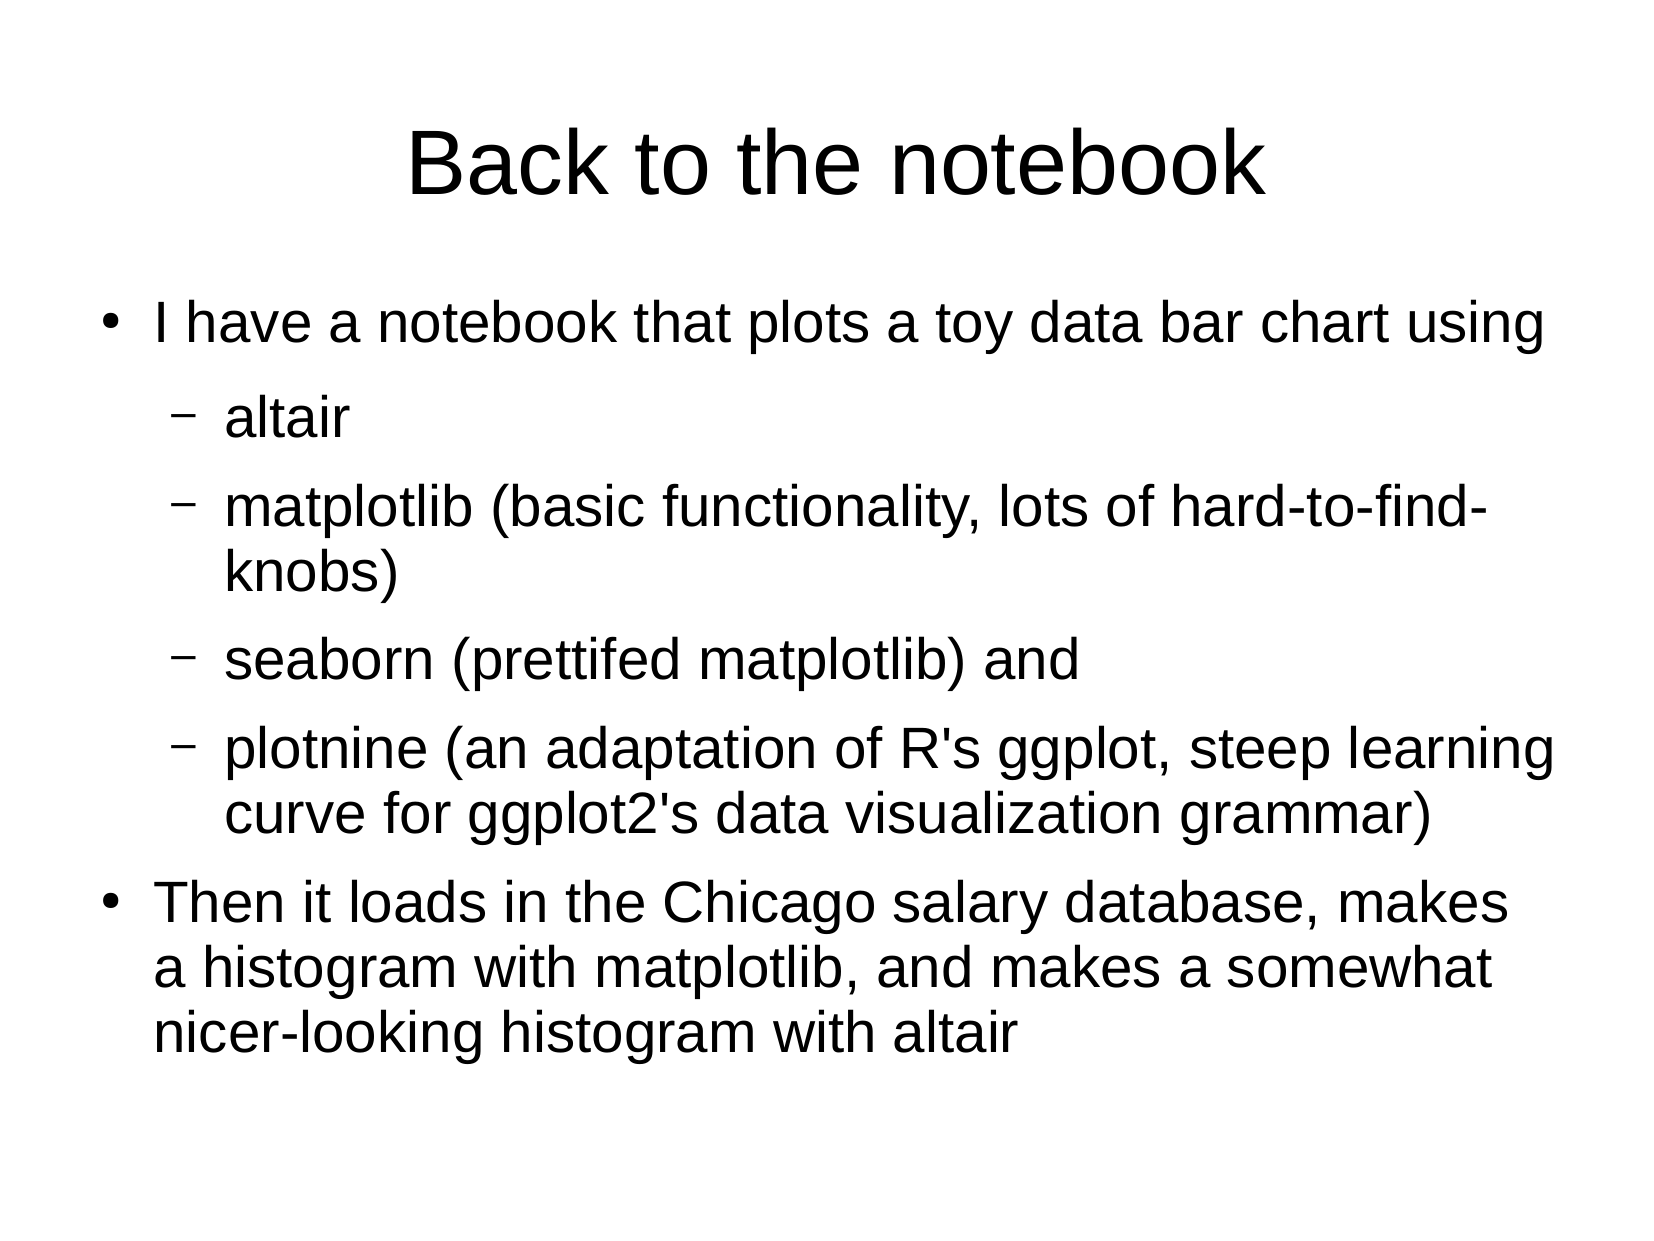

Back to the notebook
# I have a notebook that plots a toy data bar chart using
altair
matplotlib (basic functionality, lots of hard-to-find-knobs)
seaborn (prettifed matplotlib) and
plotnine (an adaptation of R's ggplot, steep learning curve for ggplot2's data visualization grammar)
Then it loads in the Chicago salary database, makes a histogram with matplotlib, and makes a somewhat nicer-looking histogram with altair